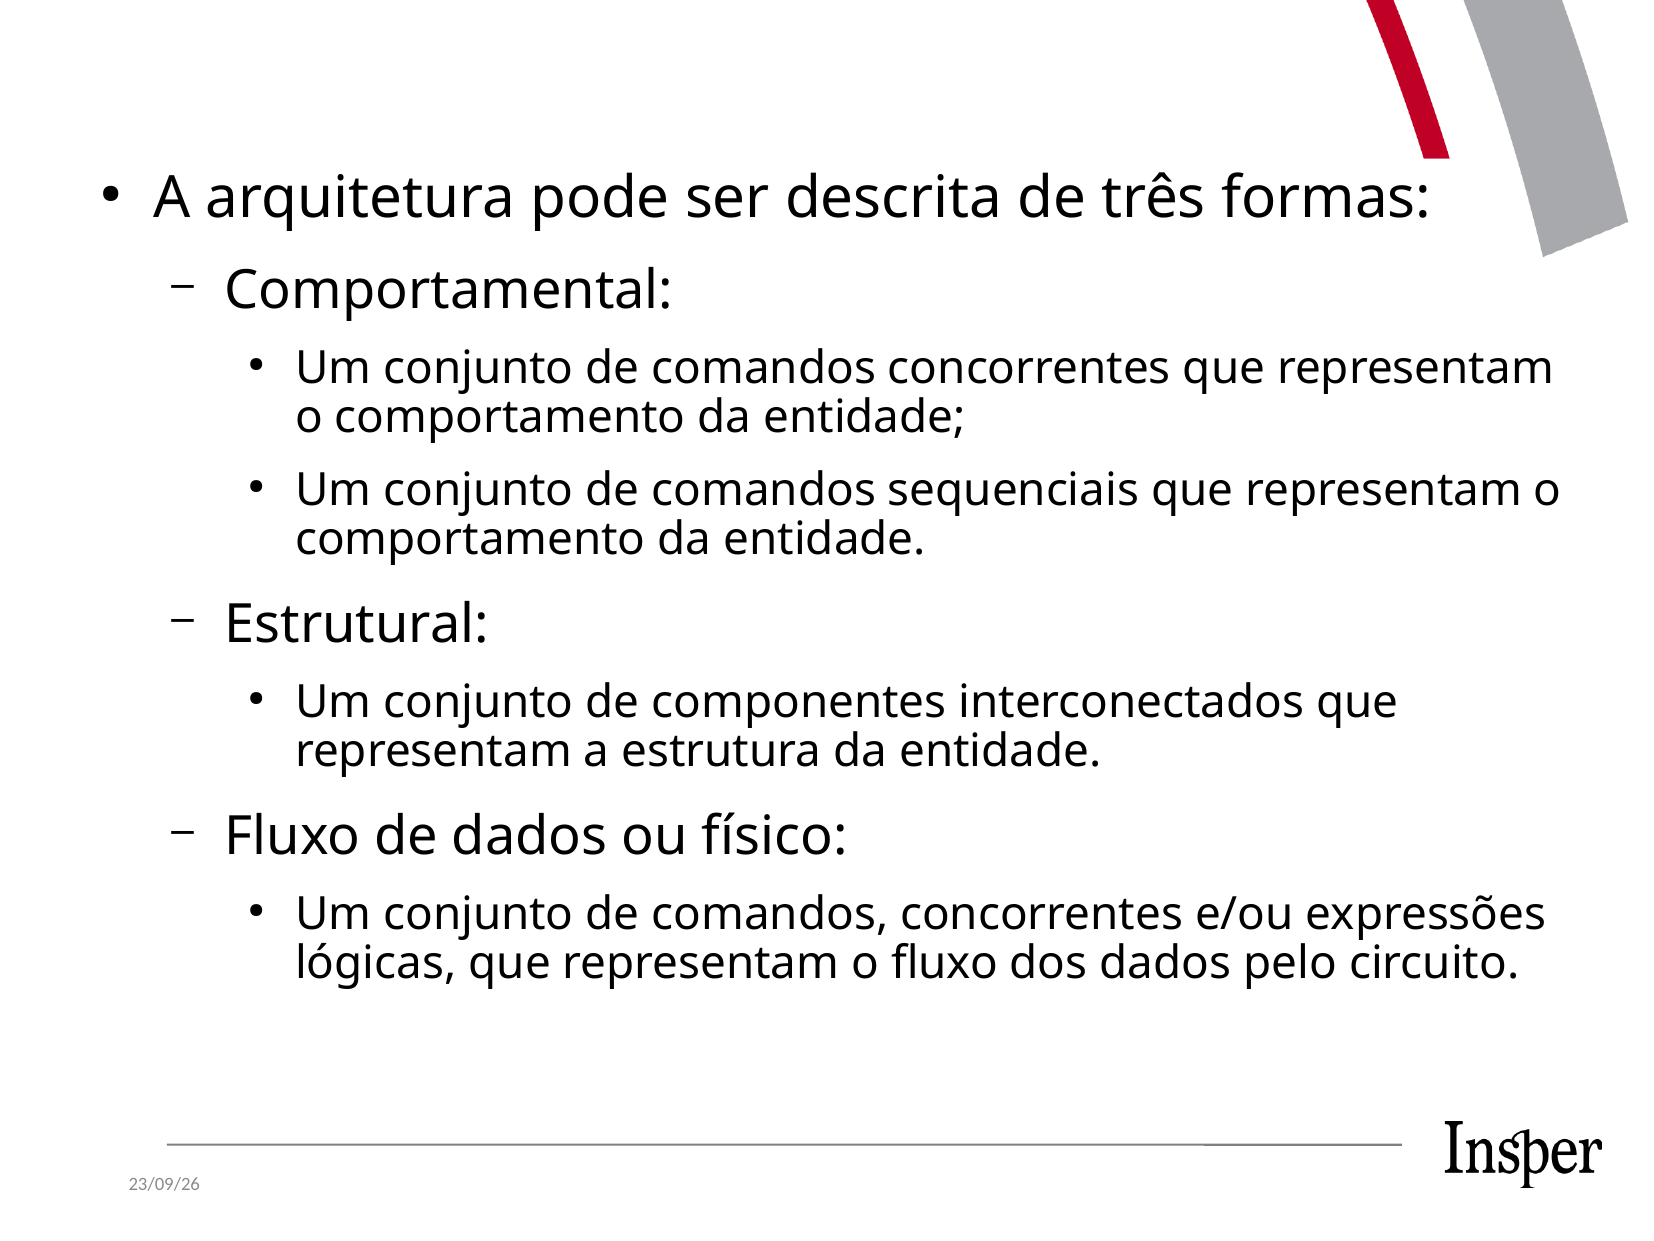

# A arquitetura pode ser descrita de três formas:
Comportamental:
Um conjunto de comandos concorrentes que representam o comportamento da entidade;
Um conjunto de comandos sequenciais que representam o comportamento da entidade.
Estrutural:
Um conjunto de componentes interconectados que representam a estrutura da entidade.
Fluxo de dados ou físico:
Um conjunto de comandos, concorrentes e/ou expressões lógicas, que representam o fluxo dos dados pelo circuito.